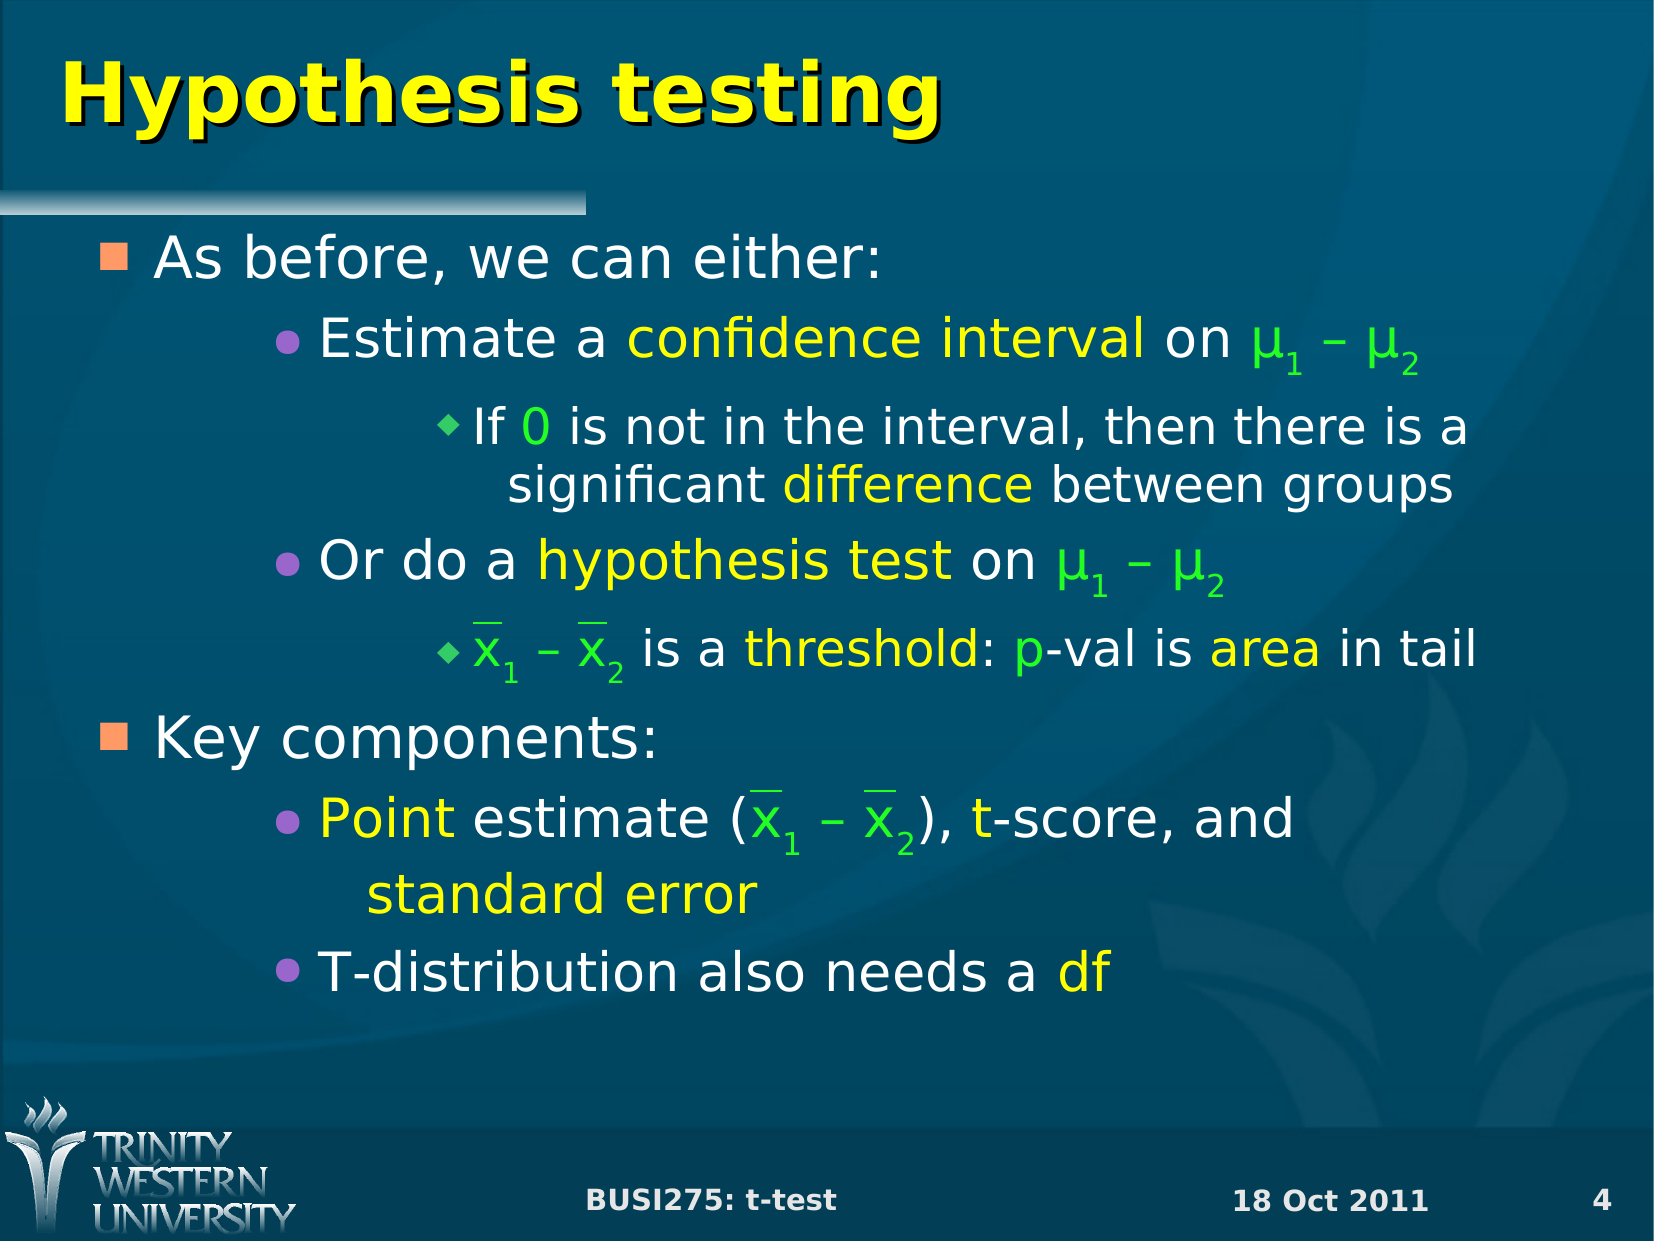

# Hypothesis testing
As before, we can either:
Estimate a confidence interval on μ1 – μ2
If 0 is not in the interval, then there is a significant difference between groups
Or do a hypothesis test on μ1 – μ2
x1 – x2 is a threshold: p-val is area in tail
Key components:
Point estimate (x1 – x2), t-score, and
standard error
T-distribution also needs a df
BUSI275: t-test
18 Oct 2011
4